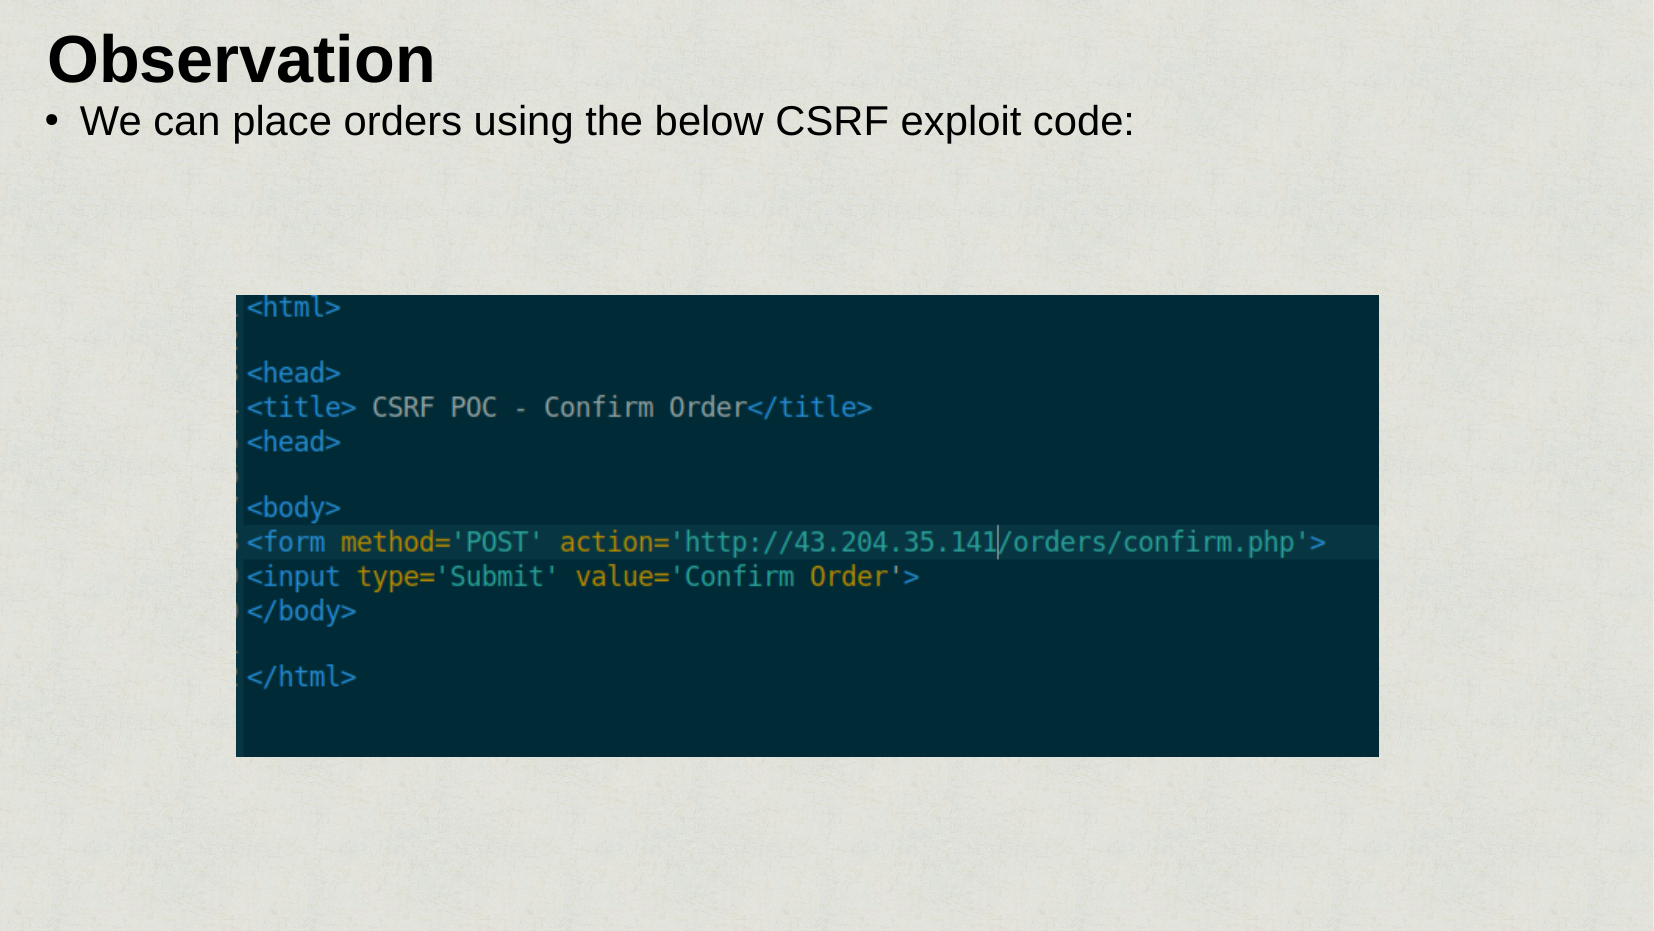

# Observation
We can place orders using the below CSRF exploit code: